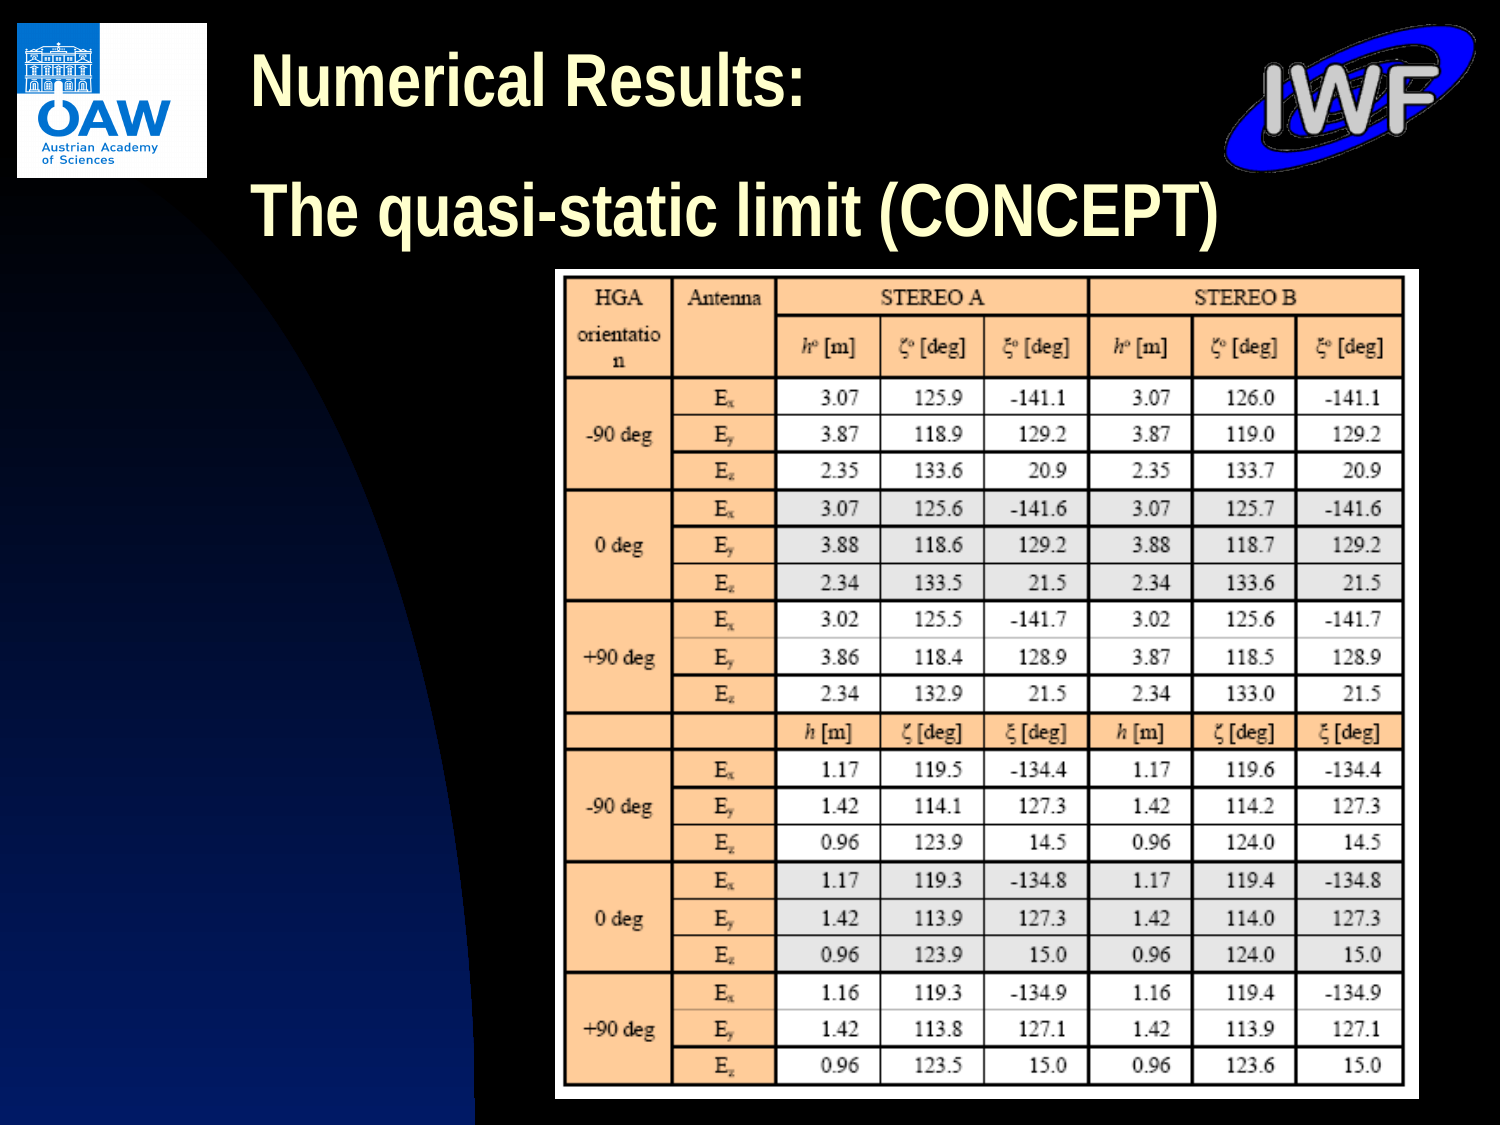

# Numerical Results: The quasi-static limit (CONCEPT)